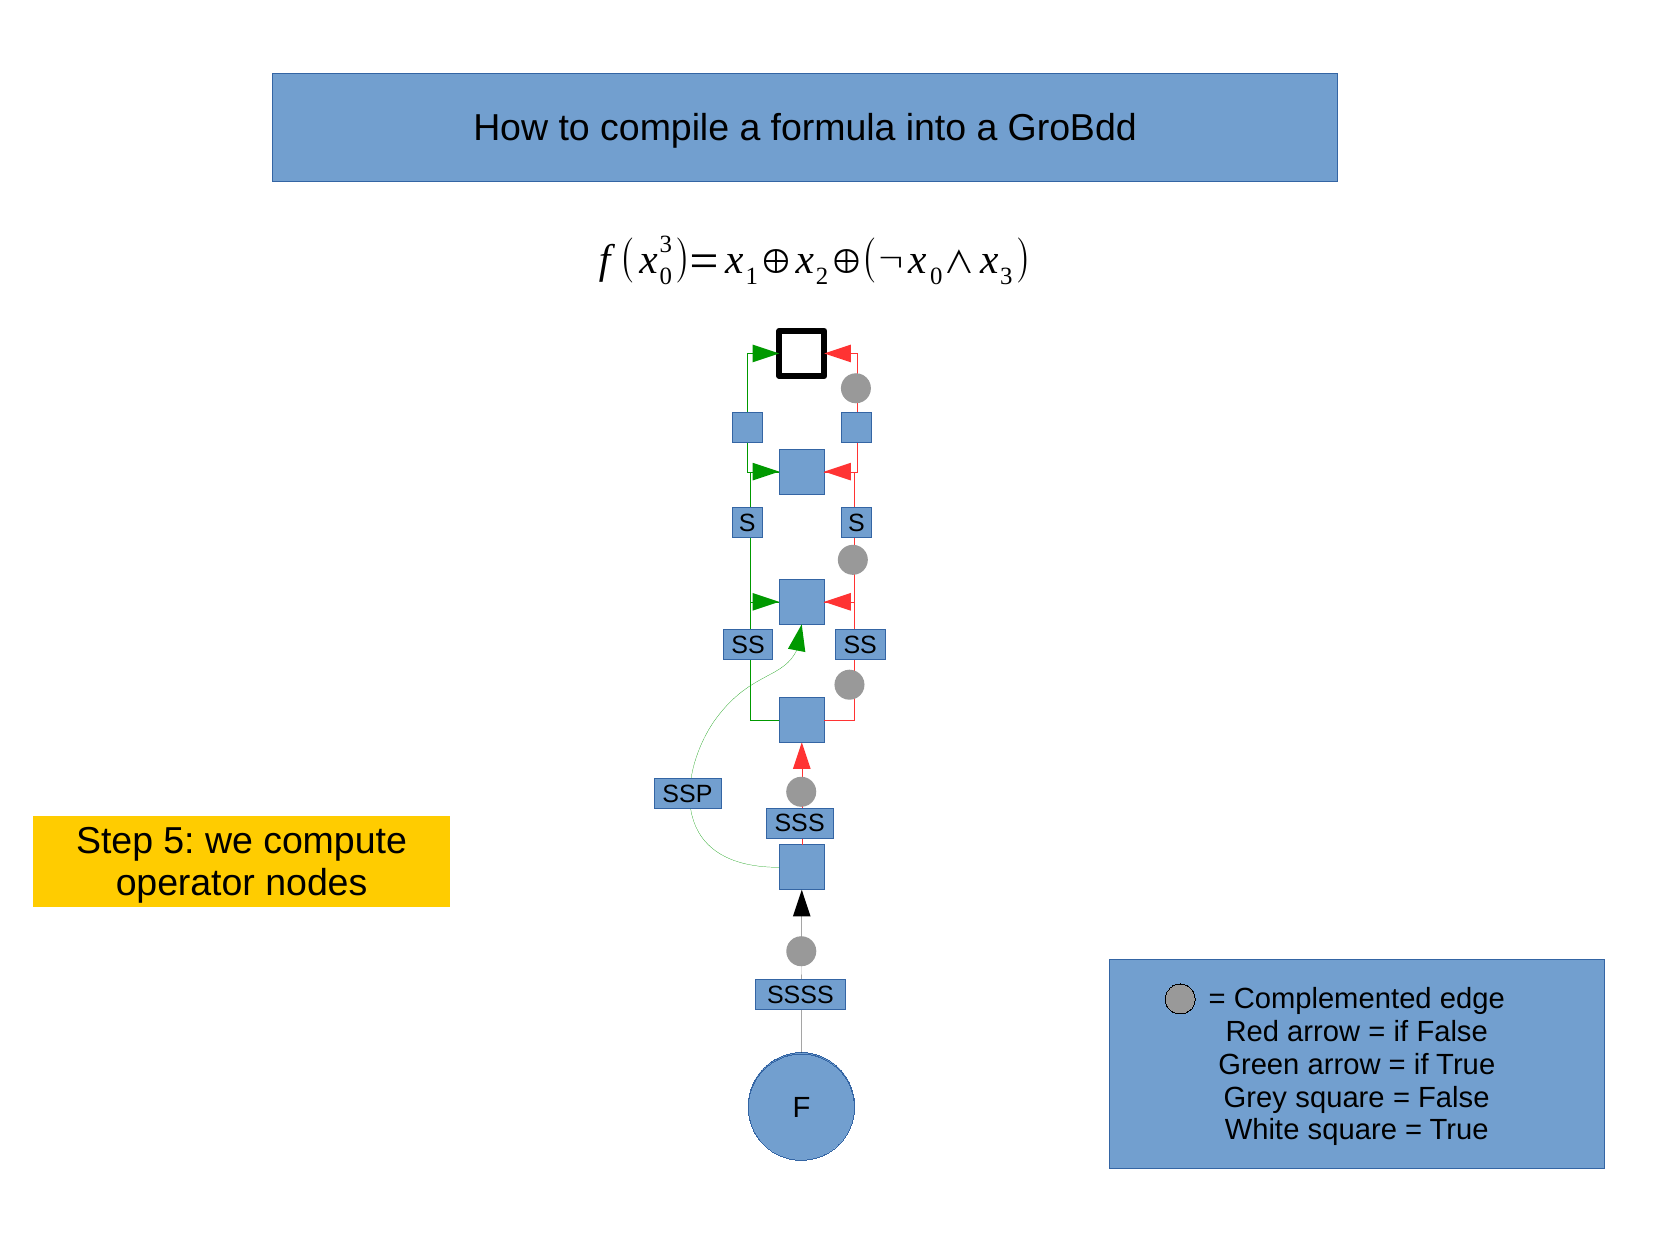

How to compile a formula into a GroBdd
S
S
SS
SS
SSP
SSS
Step 5: we compute
operator nodes
= Complemented edge
Red arrow = if False
Green arrow = if True
Grey square = False
White square = True
SSSS
START
F